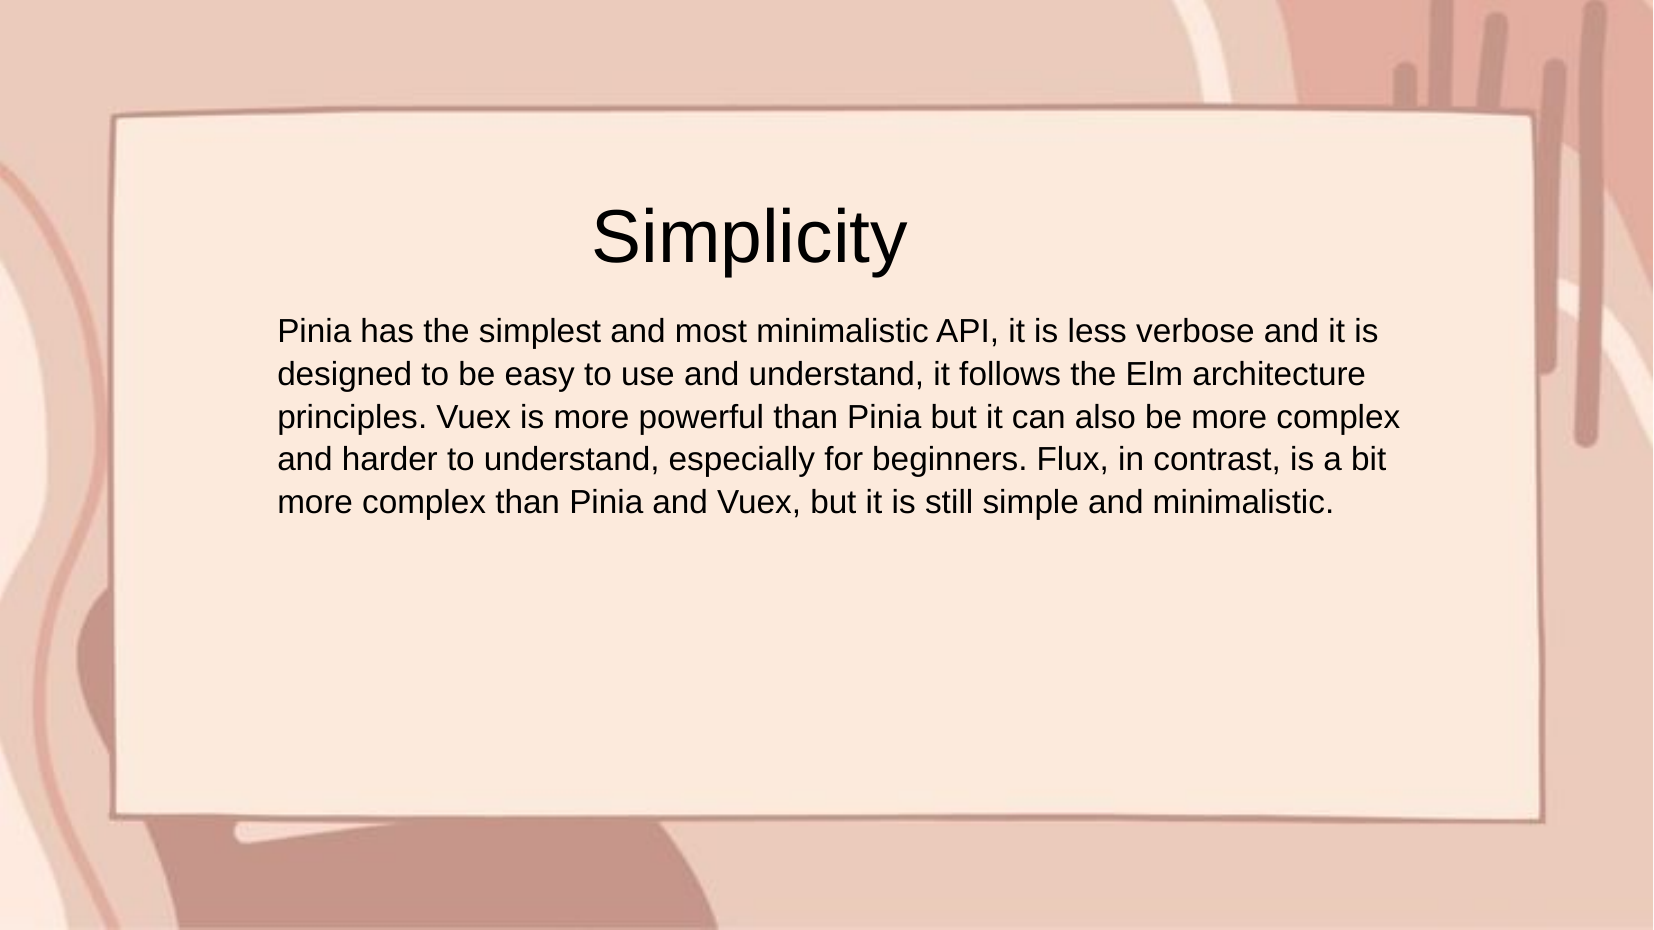

Simplicity
Pinia has the simplest and most minimalistic API, it is less verbose and it is designed to be easy to use and understand, it follows the Elm architecture principles. Vuex is more powerful than Pinia but it can also be more complex and harder to understand, especially for beginners. Flux, in contrast, is a bit more complex than Pinia and Vuex, but it is still simple and minimalistic.